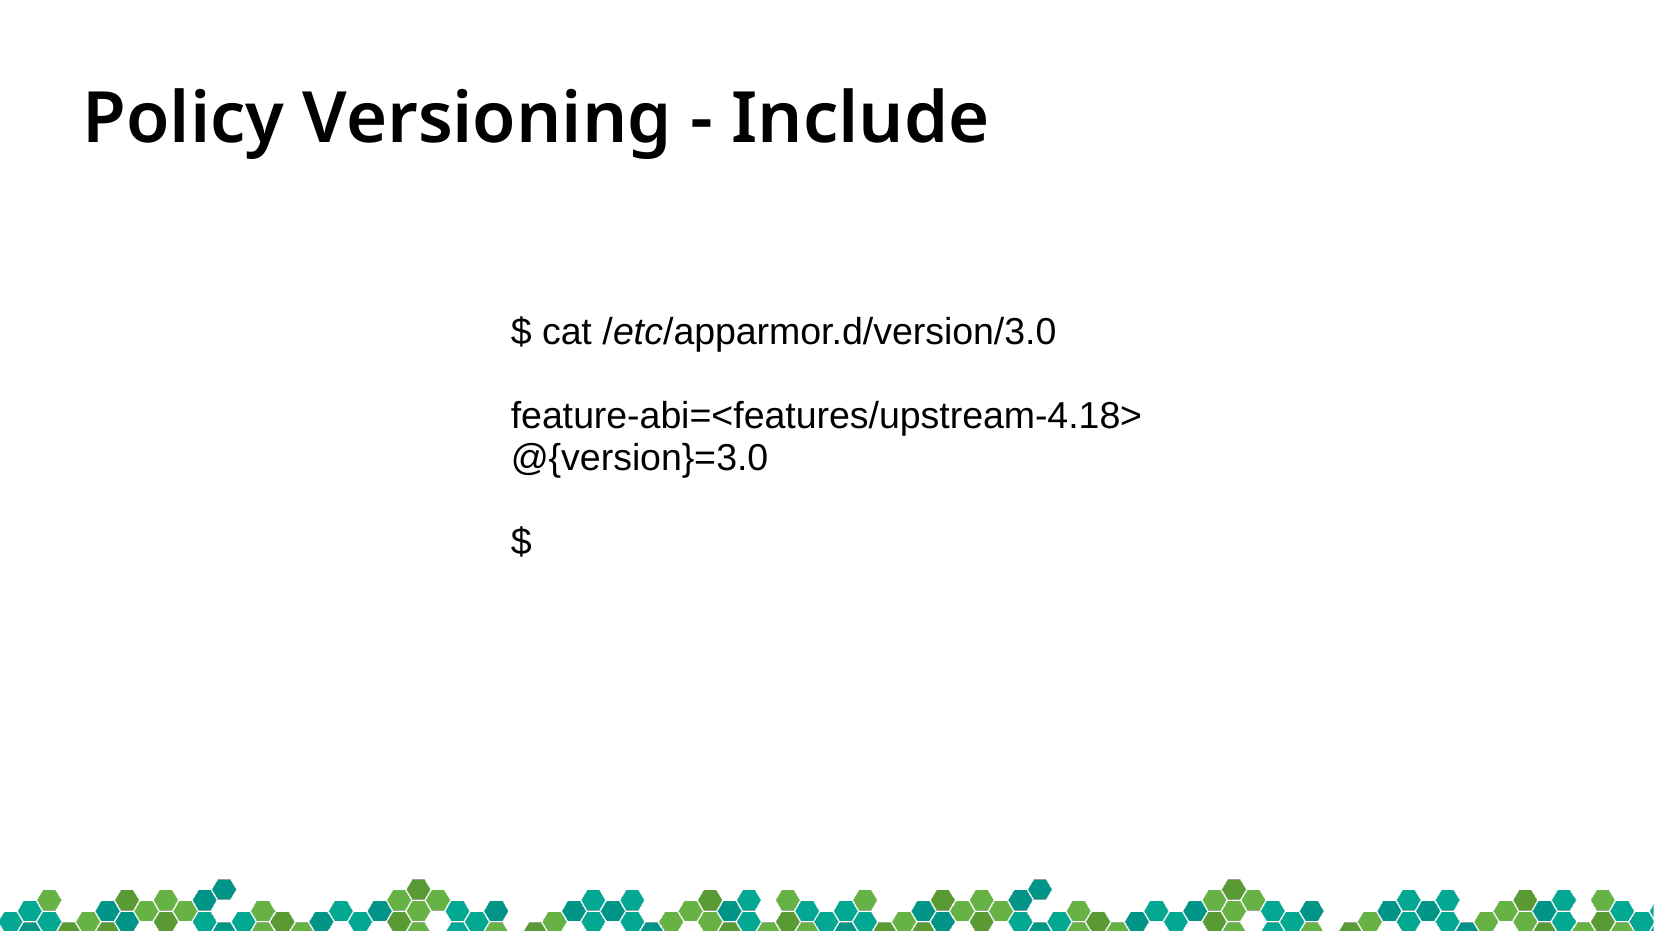

# Policy Versioning - Include
$ cat /etc/apparmor.d/version/3.0
feature-abi=<features/upstream-4.18>
@{version}=3.0
$